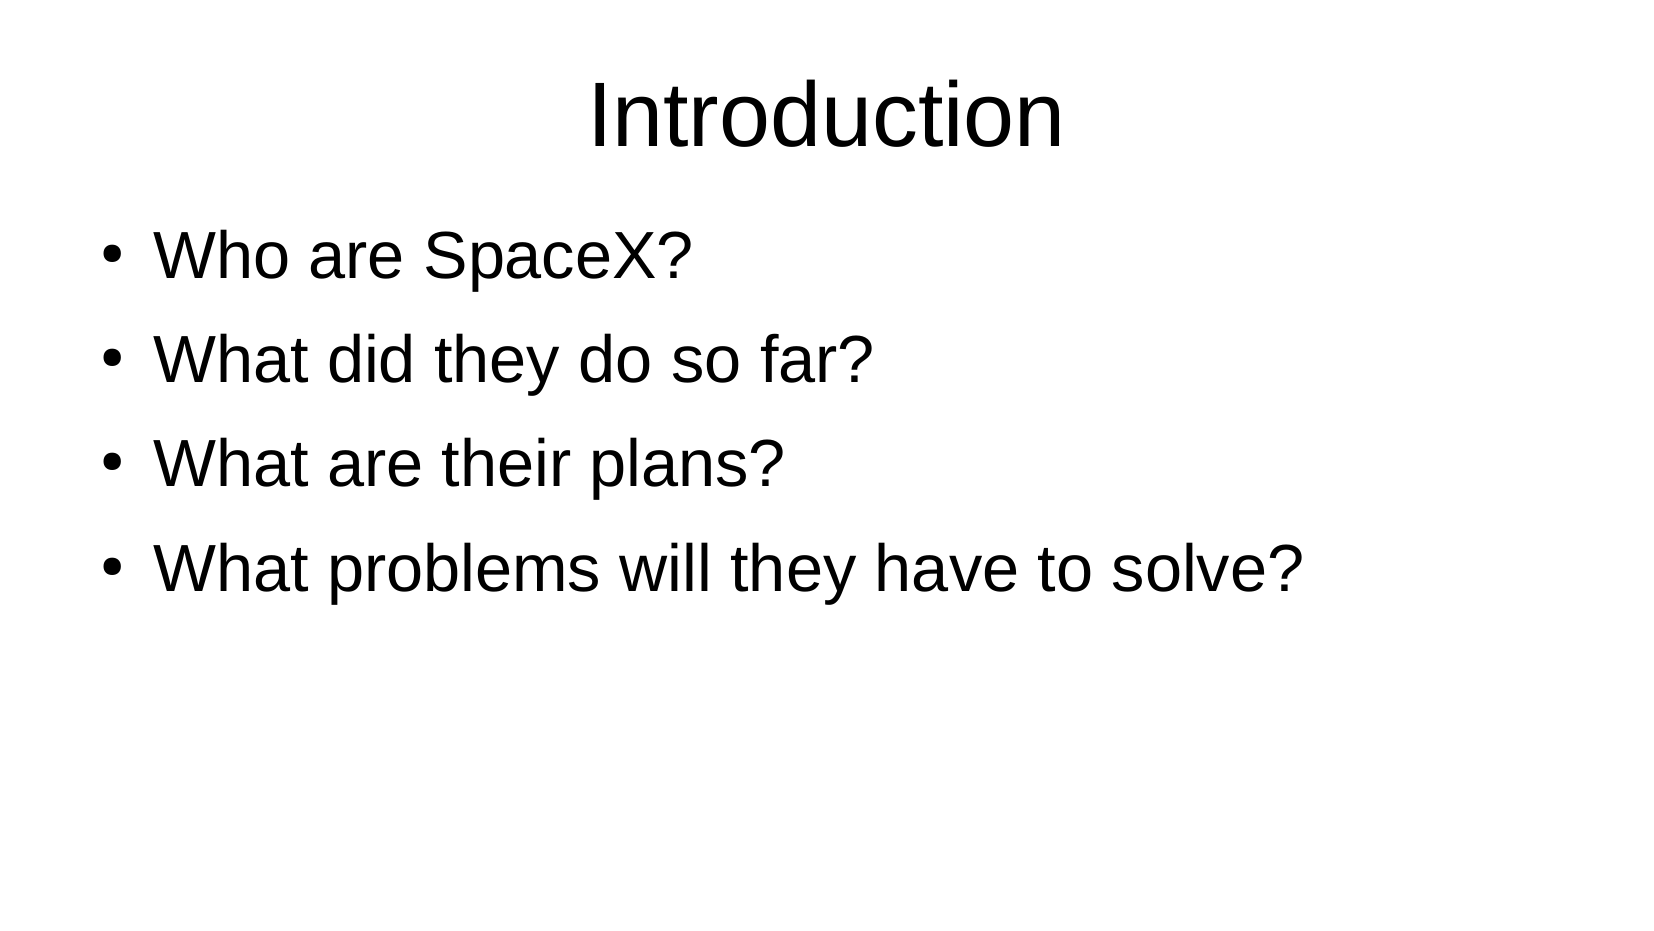

# Introduction
Who are SpaceX?
What did they do so far?
What are their plans?
What problems will they have to solve?